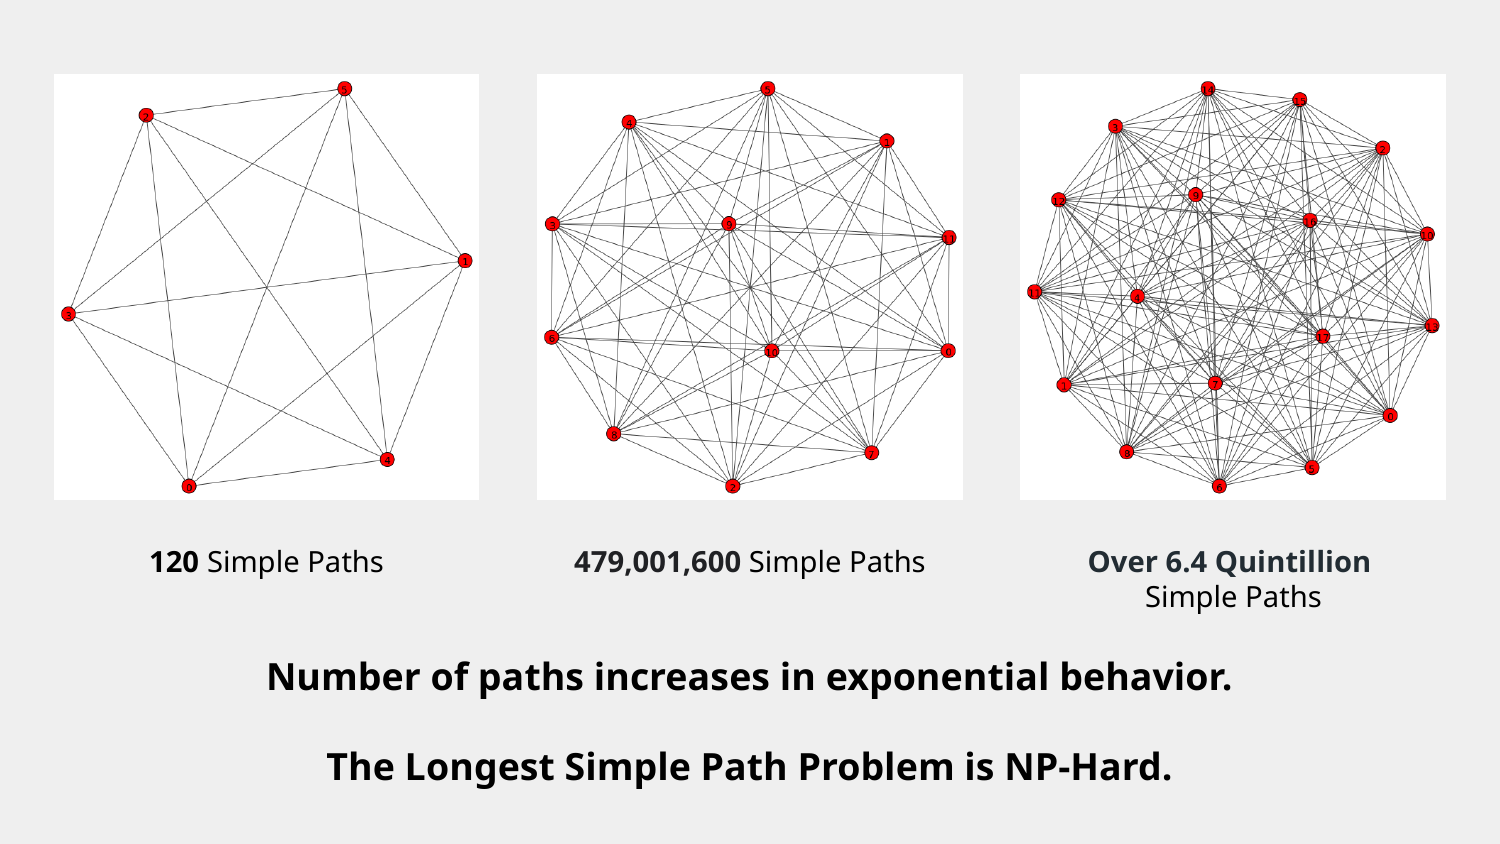

120 Simple Paths
479,001,600 Simple Paths
Over 6.4 Quintillion
Simple Paths
Number of paths increases in exponential behavior.
The Longest Simple Path Problem is NP-Hard.